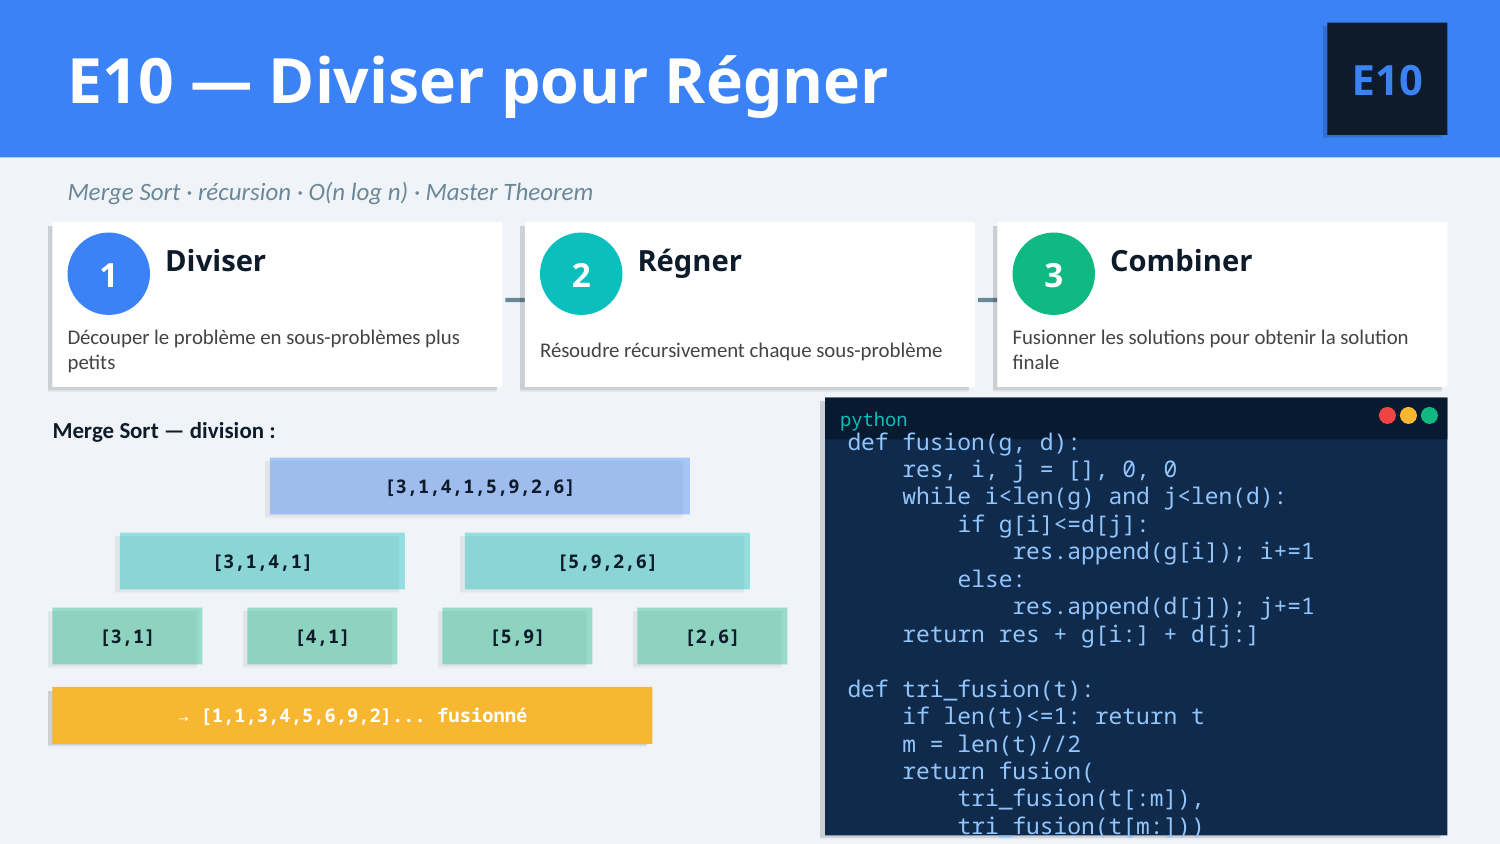

E10 — Diviser pour Régner
E10
Merge Sort · récursion · O(n log n) · Master Theorem
1
2
3
Diviser
Régner
Combiner
Découper le problème en sous-problèmes plus petits
Résoudre récursivement chaque sous-problème
Fusionner les solutions pour obtenir la solution finale
python
Merge Sort — division :
def fusion(g, d):
 res, i, j = [], 0, 0
 while i<len(g) and j<len(d):
 if g[i]<=d[j]:
 res.append(g[i]); i+=1
 else:
 res.append(d[j]); j+=1
 return res + g[i:] + d[j:]
def tri_fusion(t):
 if len(t)<=1: return t
 m = len(t)//2
 return fusion(
 tri_fusion(t[:m]),
 tri_fusion(t[m:]))
[3,1,4,1,5,9,2,6]
[3,1,4,1]
[5,9,2,6]
[3,1]
[4,1]
[5,9]
[2,6]
→ [1,1,3,4,5,6,9,2]... fusionné
O(n log n) — stable — T(n) = 2T(n/2) + O(n)